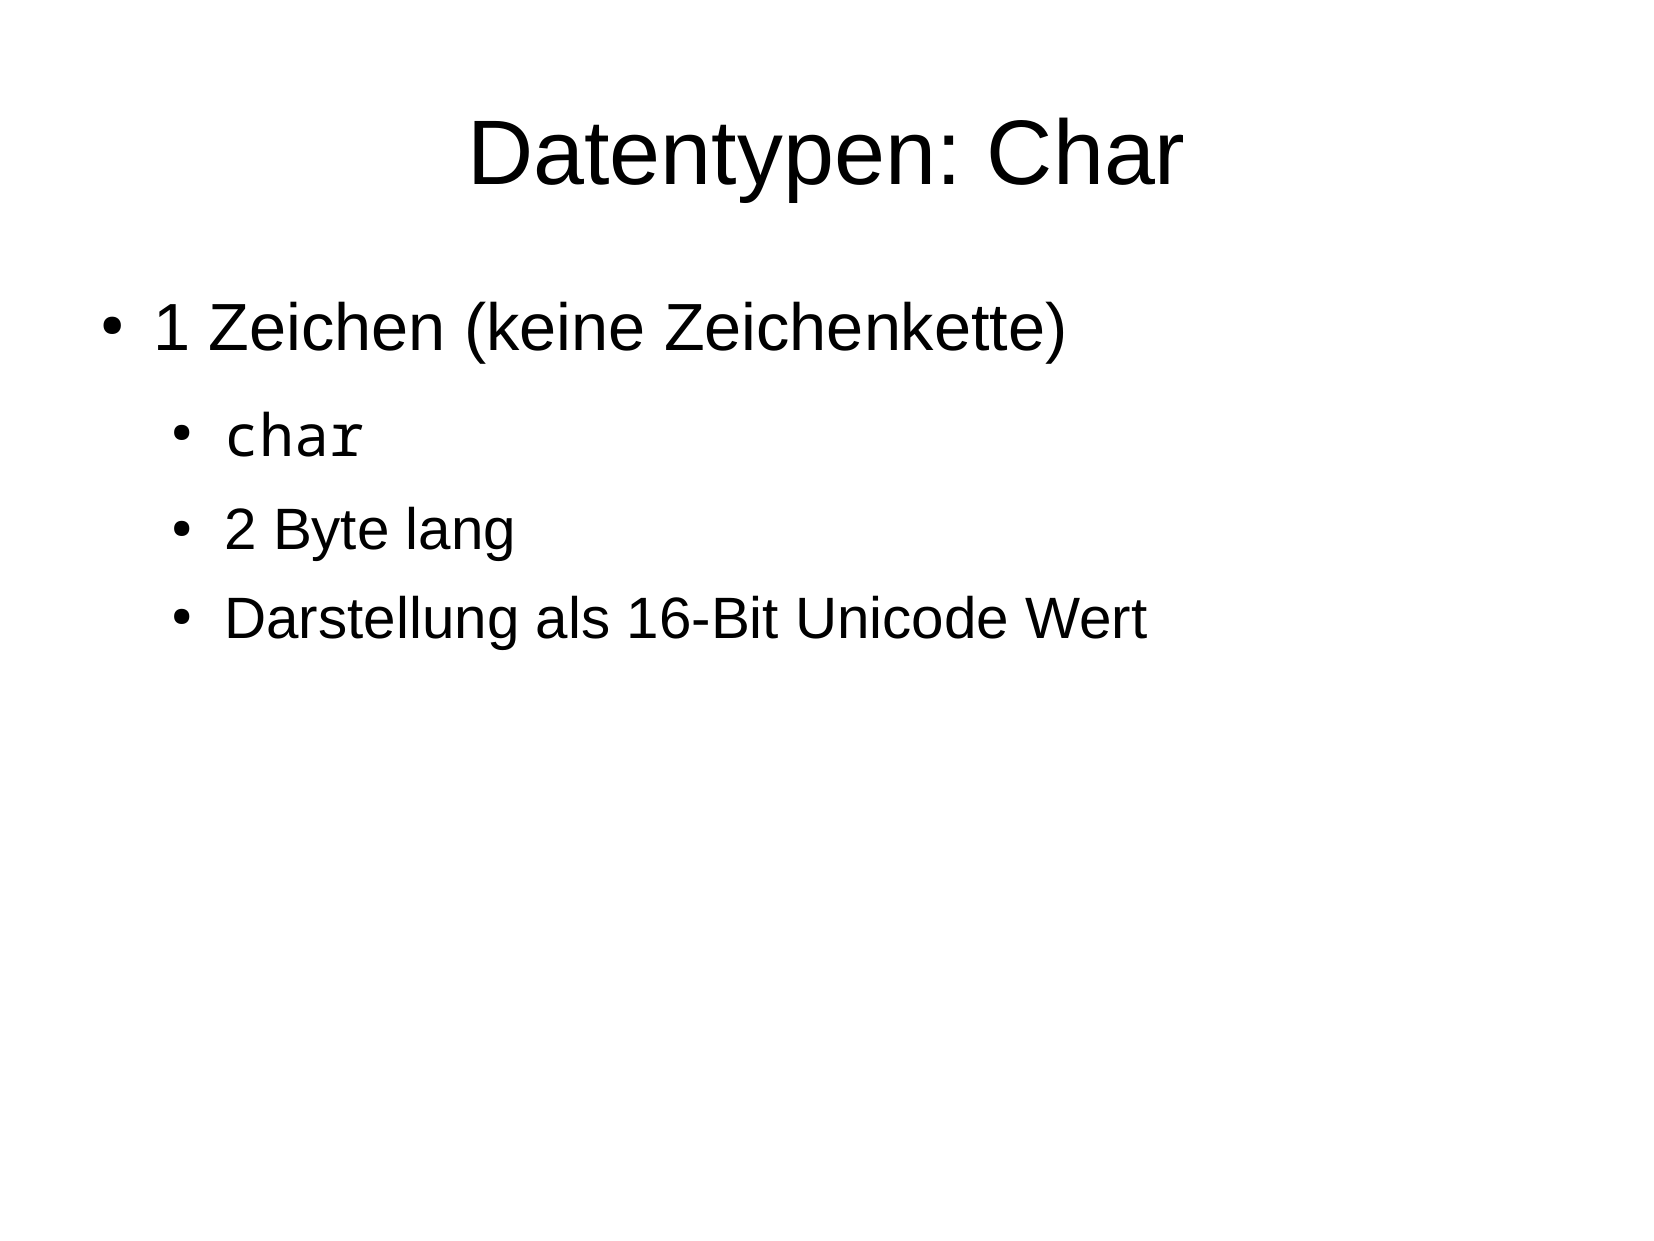

# Datentypen: Char
1 Zeichen (keine Zeichenkette)
char
2 Byte lang
Darstellung als 16-Bit Unicode Wert